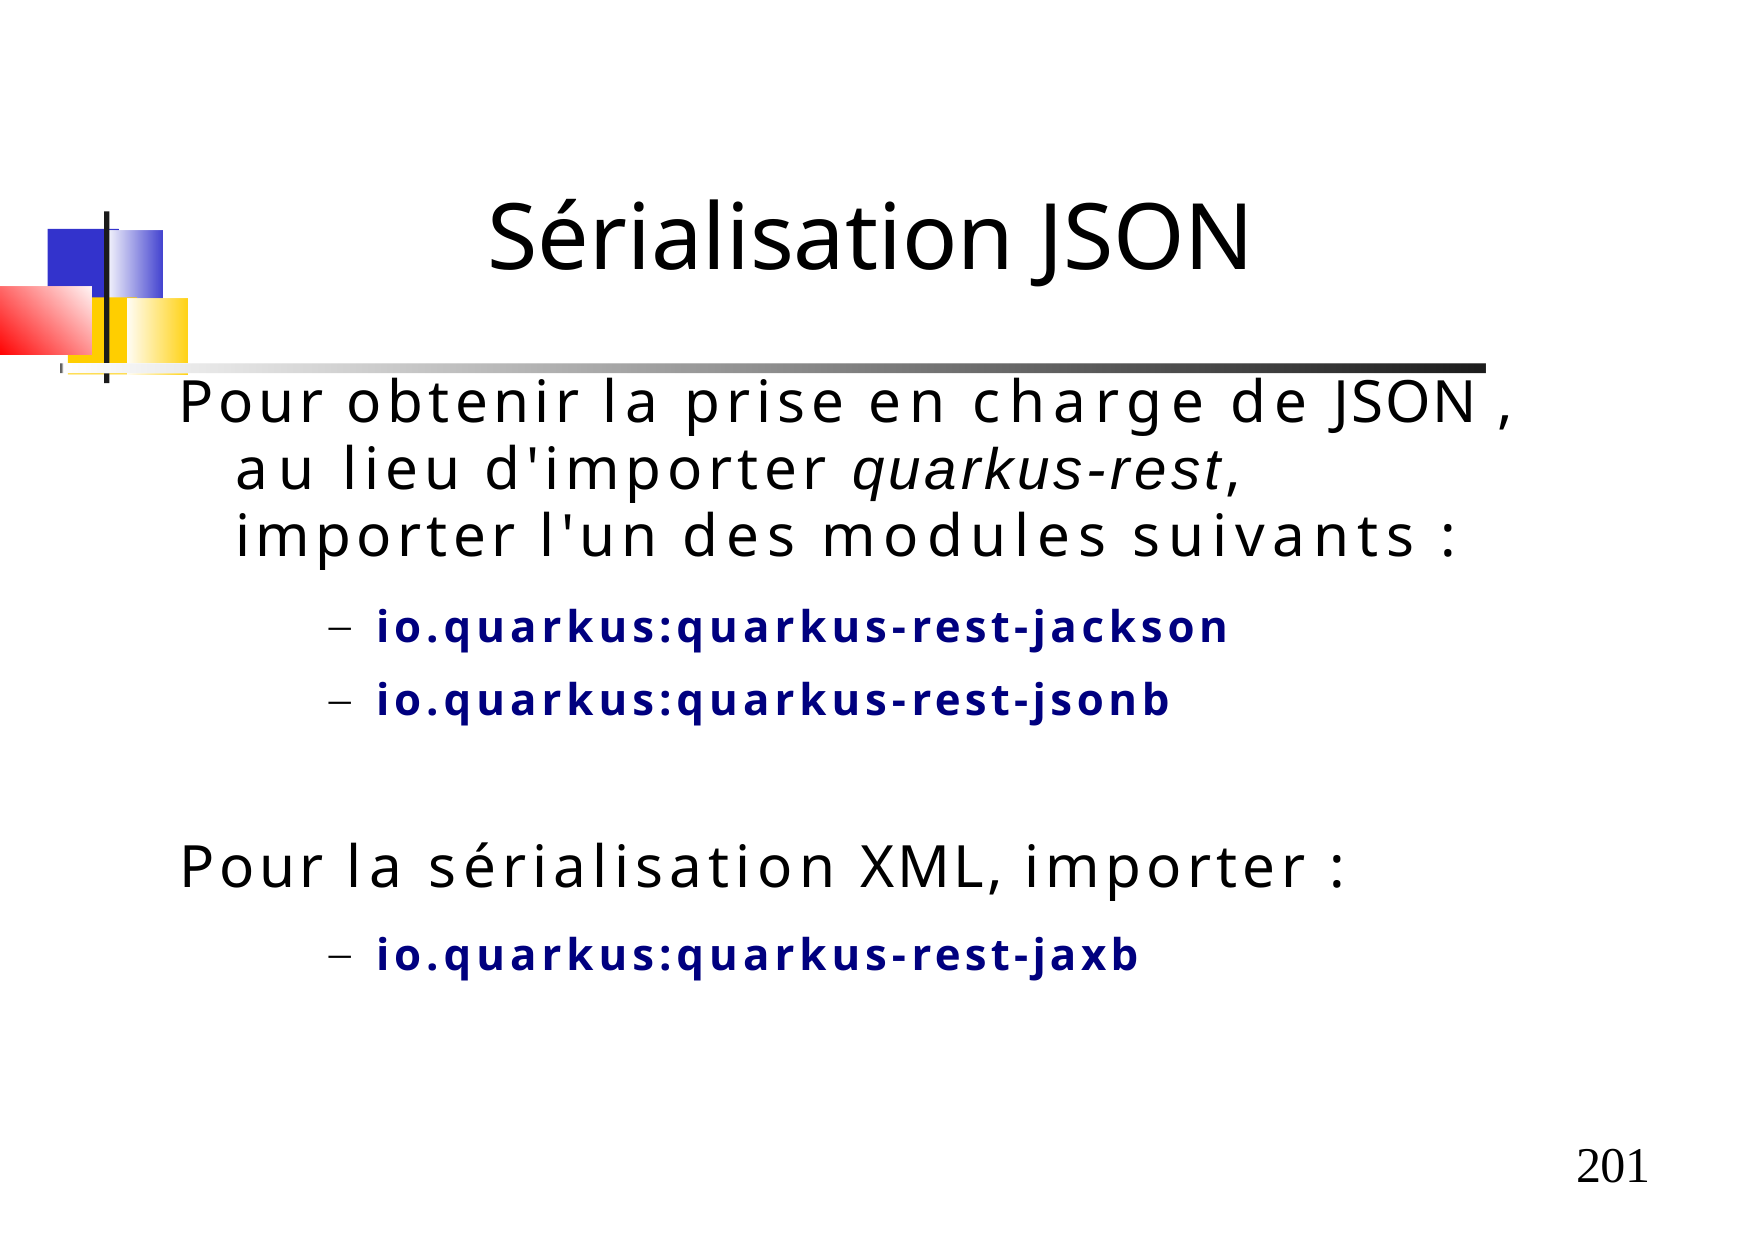

# Sérialisation JSON
Pour obtenir la prise en charge de JSON , au lieu d'importer quarkus-rest, importer l'un des modules suivants :
io.quarkus:quarkus-rest-jackson
io.quarkus:quarkus-rest-jsonb
Pour la sérialisation XML, importer :
io.quarkus:quarkus-rest-jaxb
201